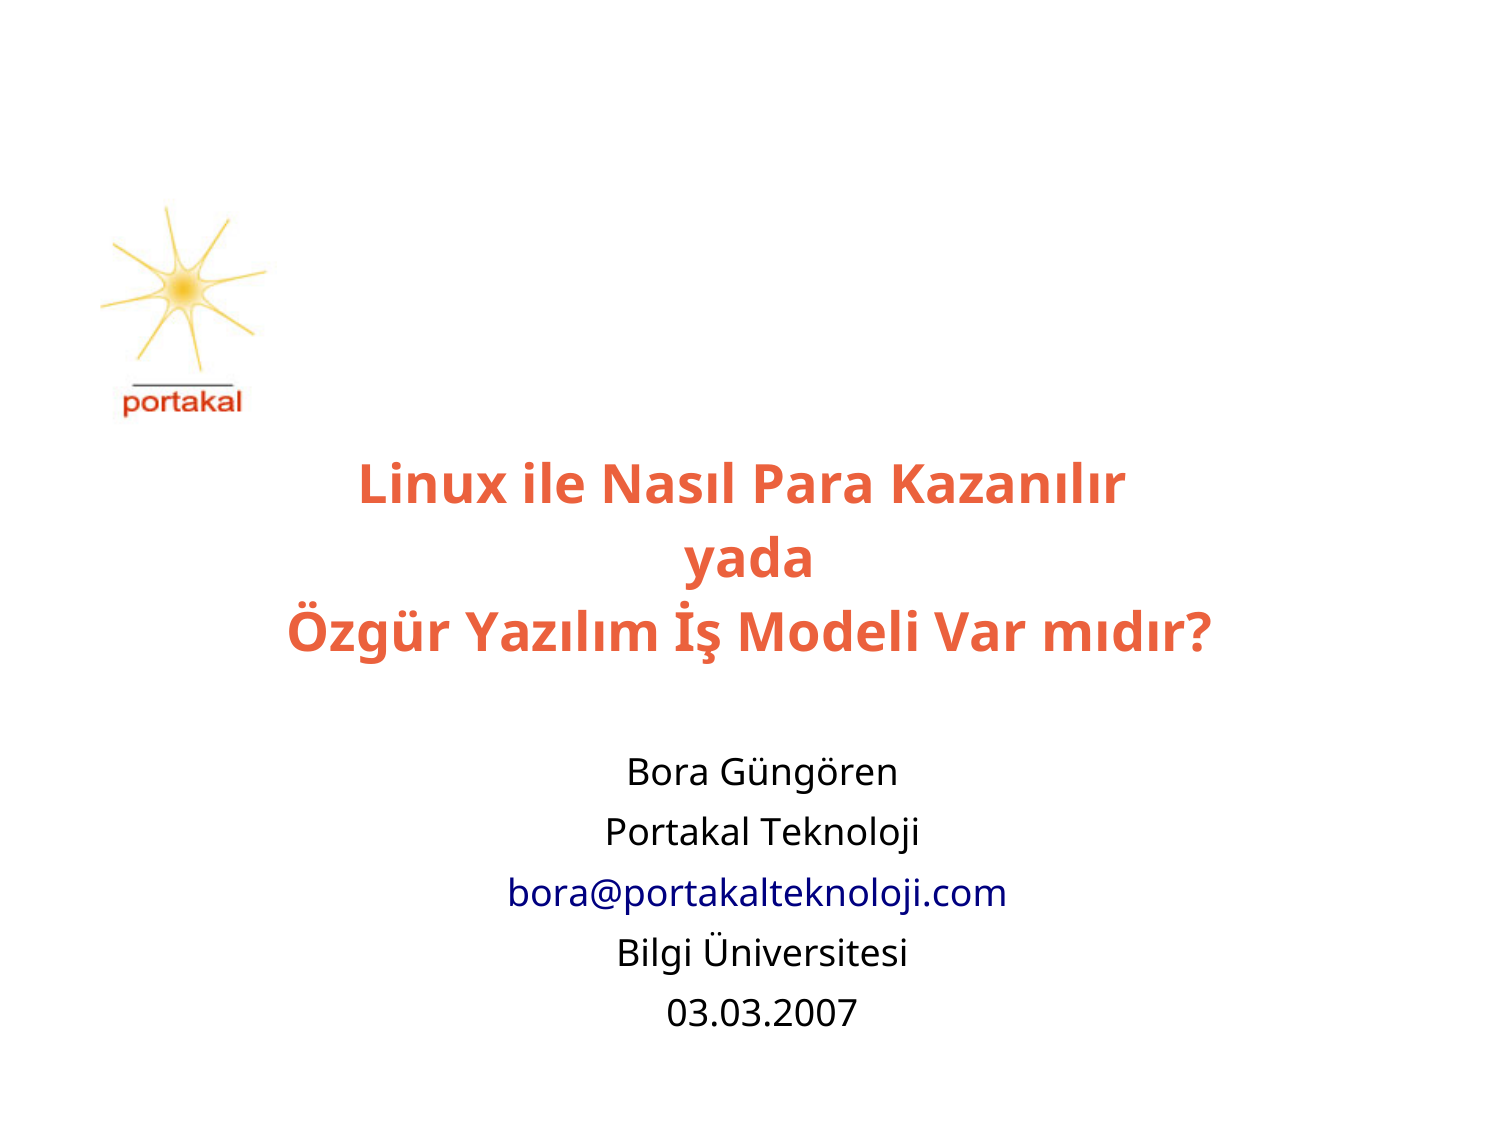

# Linux ile Nasıl Para Kazanılır yada Özgür Yazılım İş Modeli Var mıdır?
Bora Güngören
Portakal Teknoloji
bora@portakalteknoloji.com
Bilgi Üniversitesi
03.03.2007